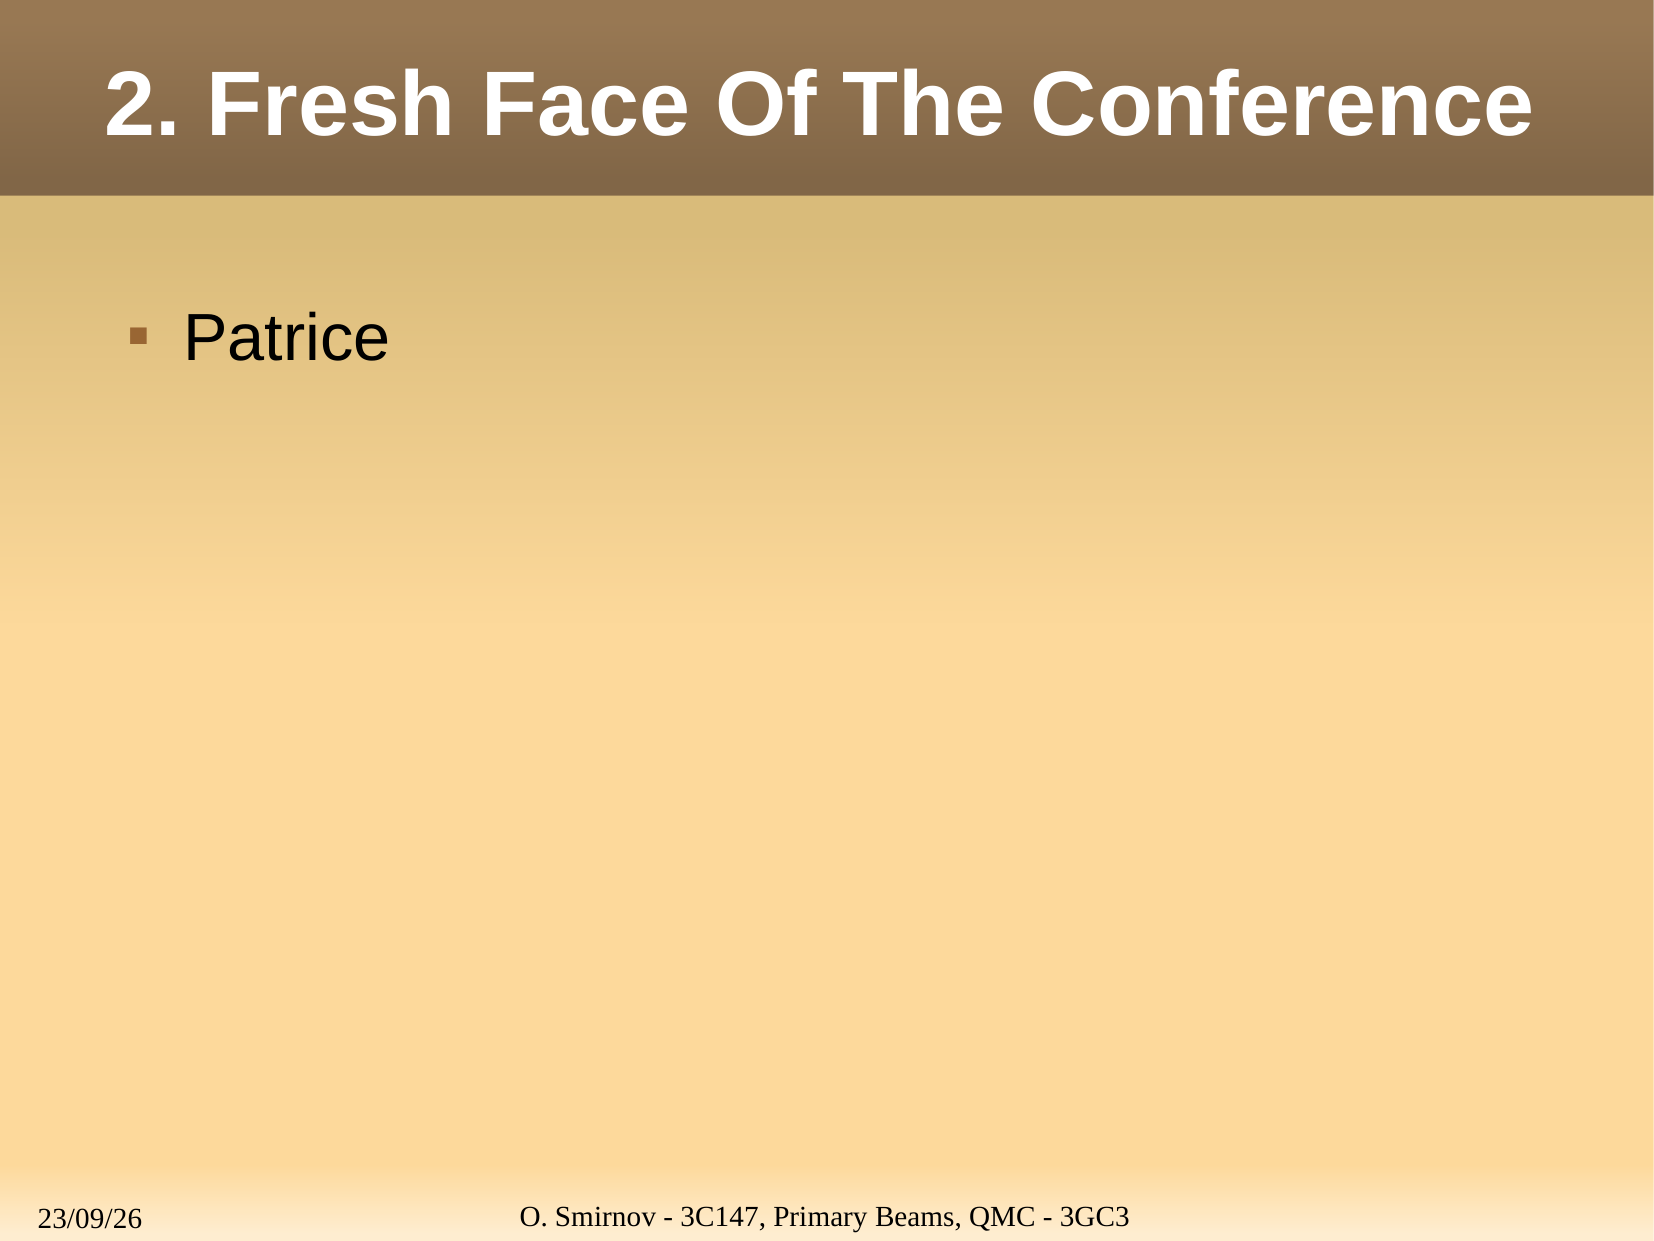

# 2. Fresh Face Of The Conference
Patrice
O. Smirnov - 3C147, Primary Beams, QMC - 3GC3